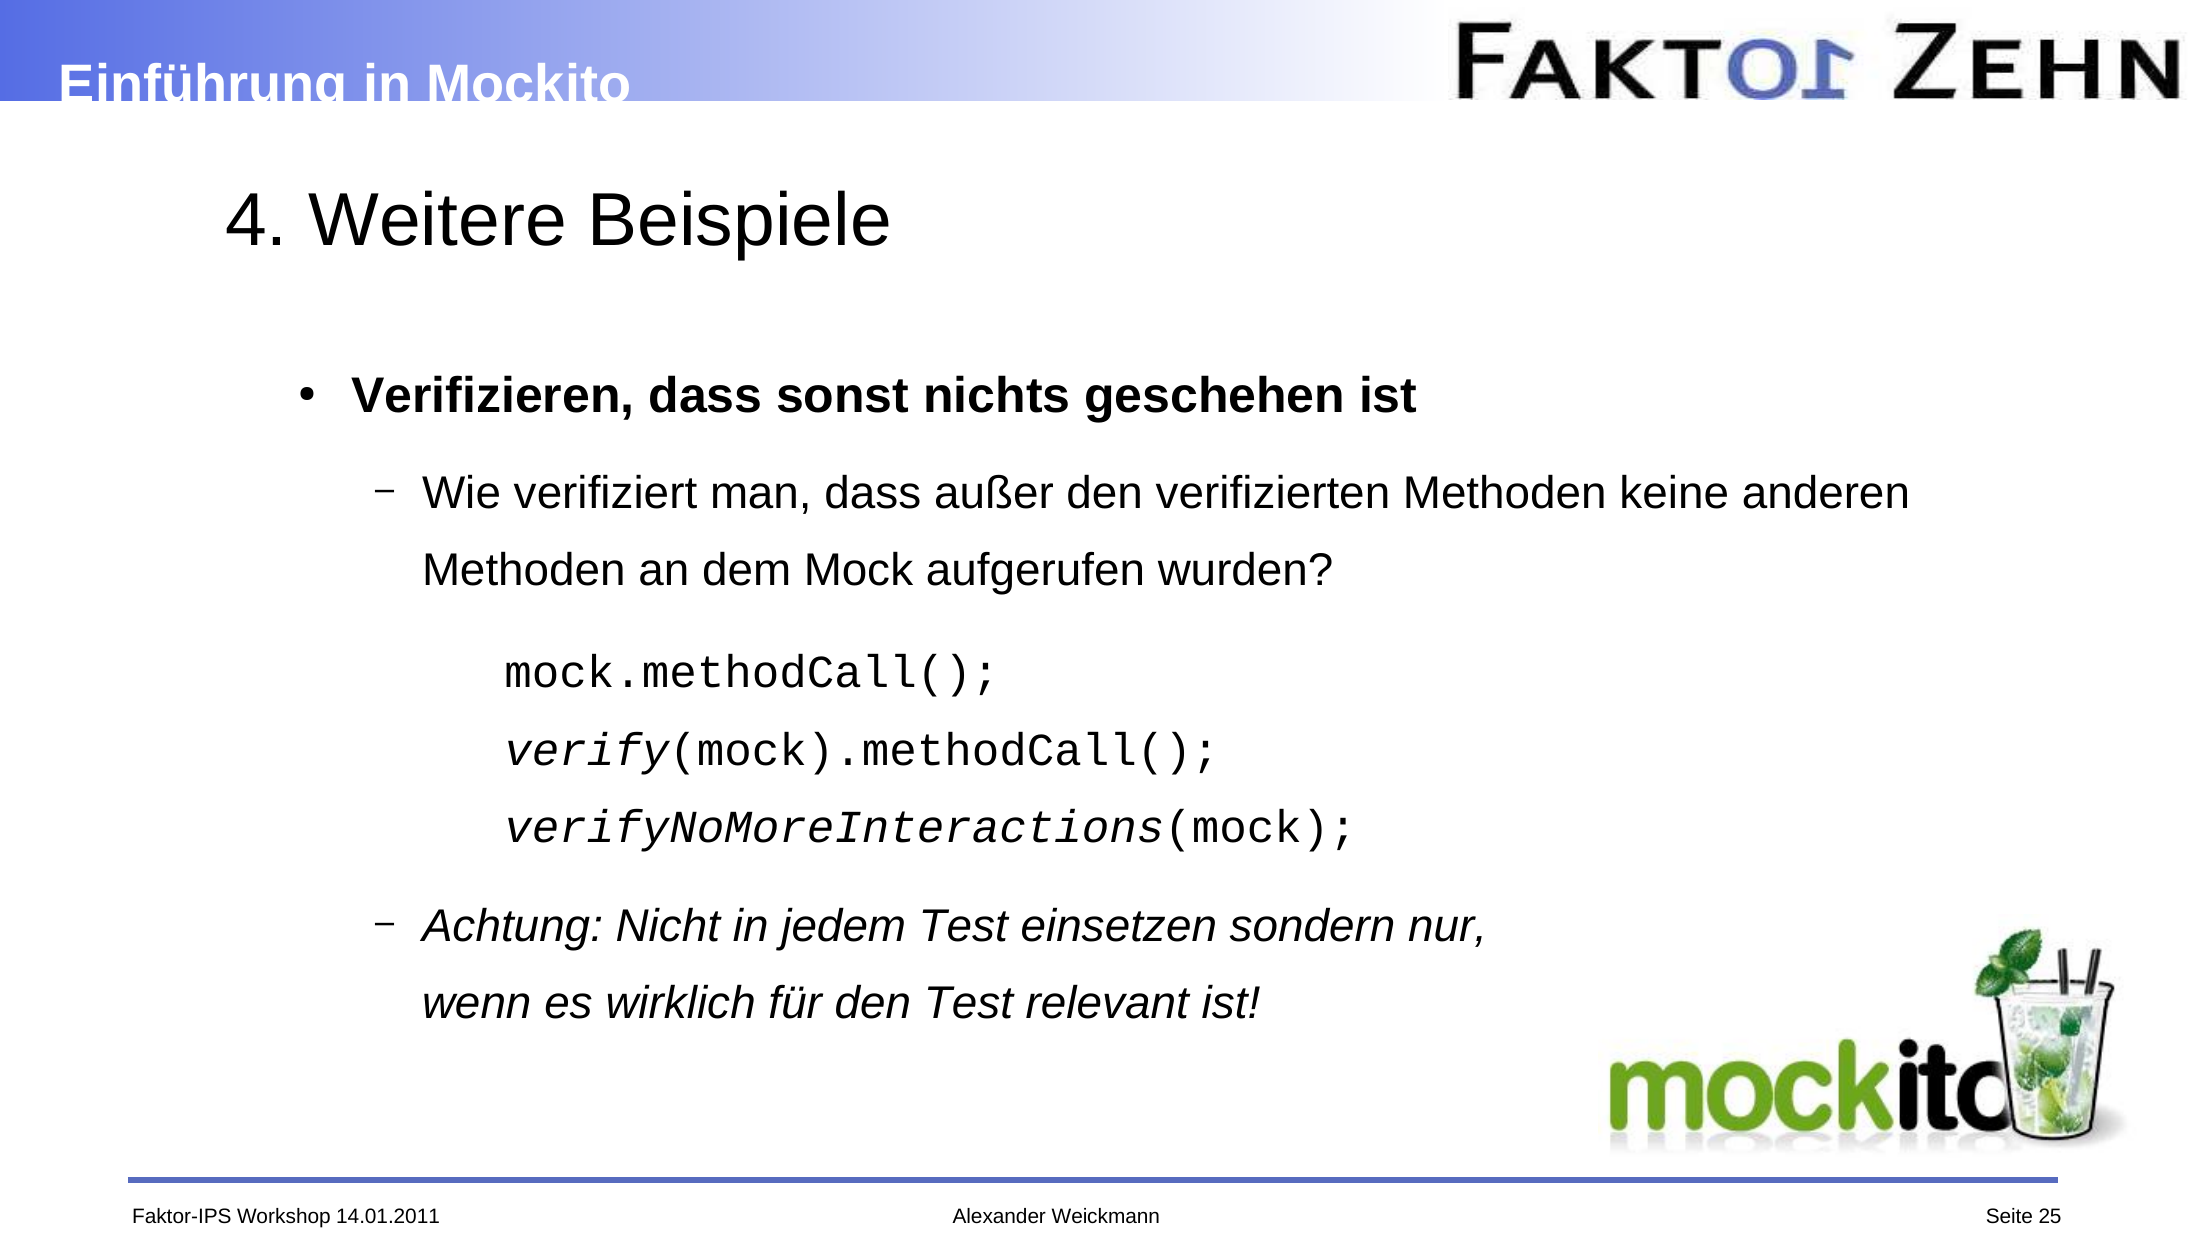

# 4. Weitere Beispiele
Verifizieren, dass sonst nichts geschehen ist
Wie verifiziert man, dass außer den verifizierten Methoden keine anderen Methoden an dem Mock aufgerufen wurden?
 			mock.methodCall();
				verify(mock).methodCall();
				verifyNoMoreInteractions(mock);
Achtung: Nicht in jedem Test einsetzen sondern nur,
wenn es wirklich für den Test relevant ist!